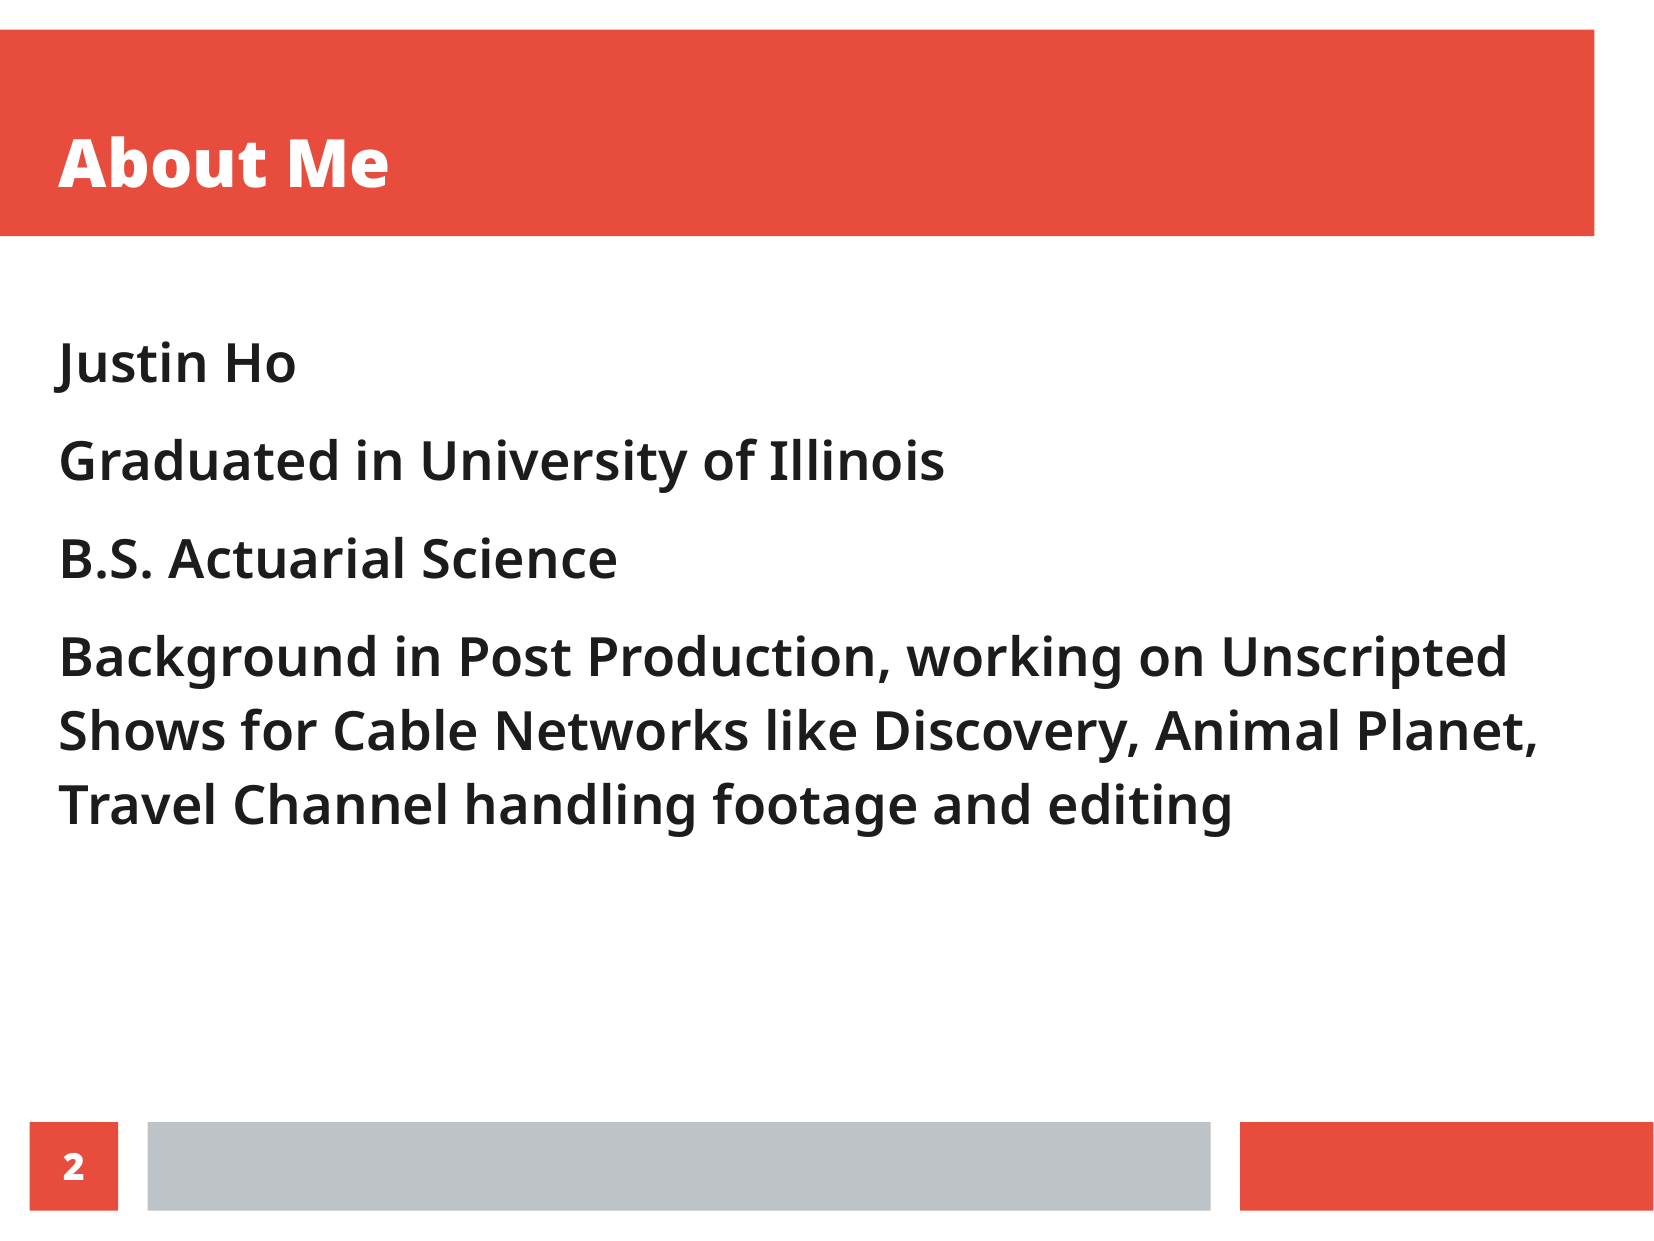

# About Me
Justin Ho
Graduated in University of Illinois
B.S. Actuarial Science
Background in Post Production, working on Unscripted Shows for Cable Networks like Discovery, Animal Planet, Travel Channel handling footage and editing
2